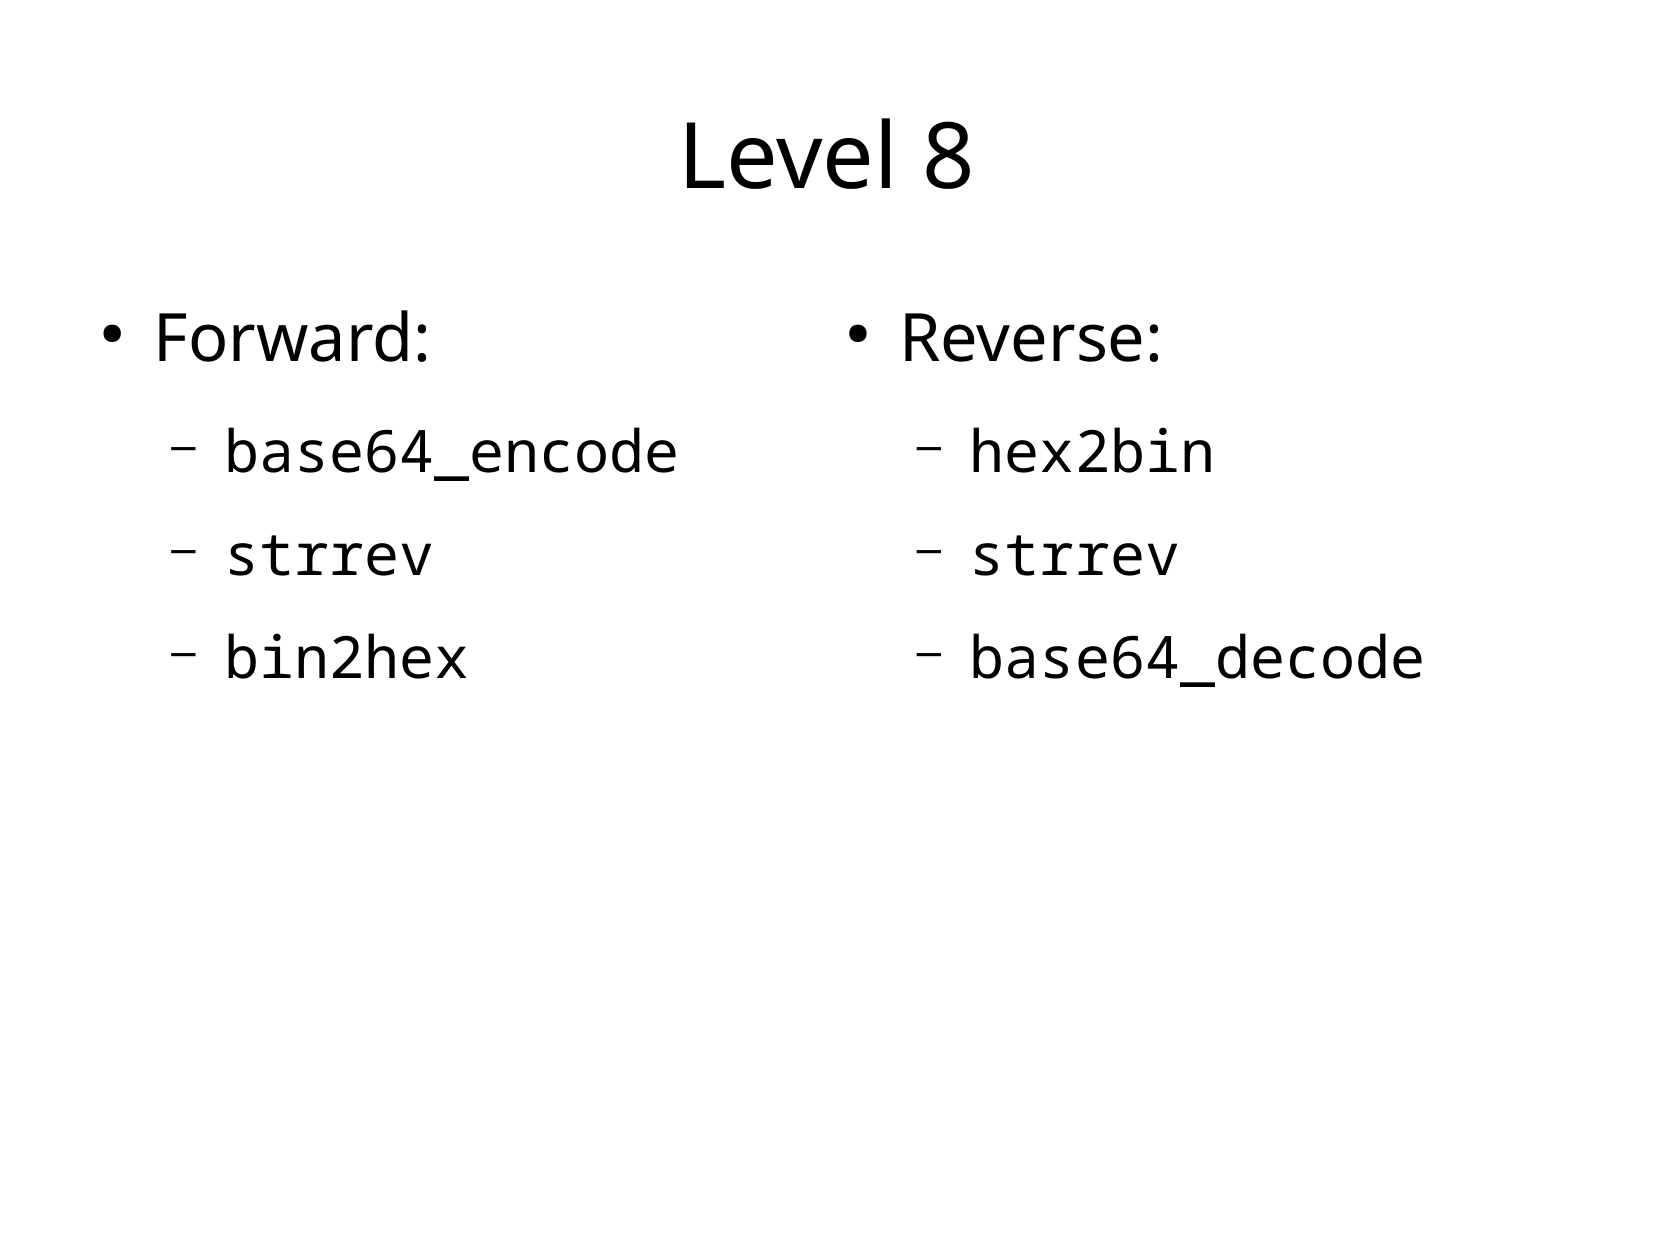

# Level 8
Forward:
base64_encode
strrev
bin2hex
Reverse:
hex2bin
strrev
base64_decode